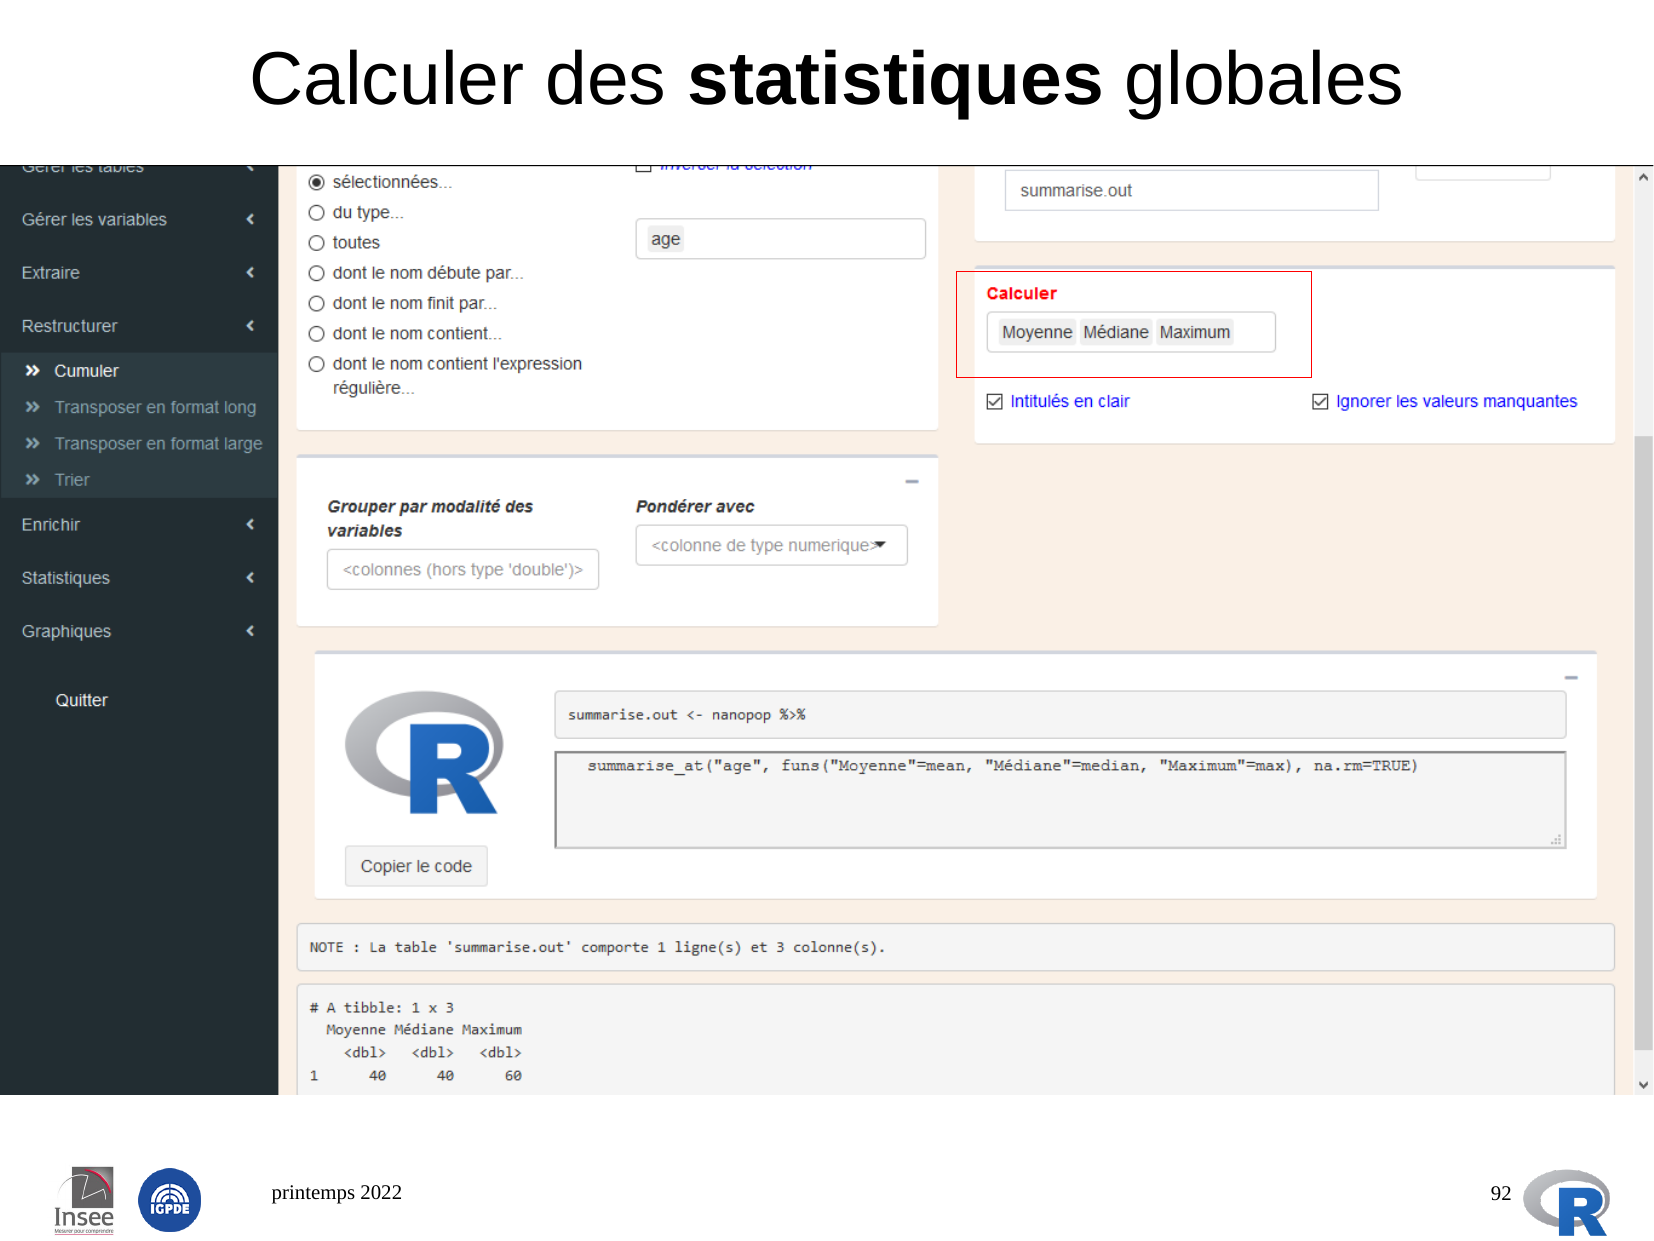

# Calculer des statistiques globales
printemps 2022
92